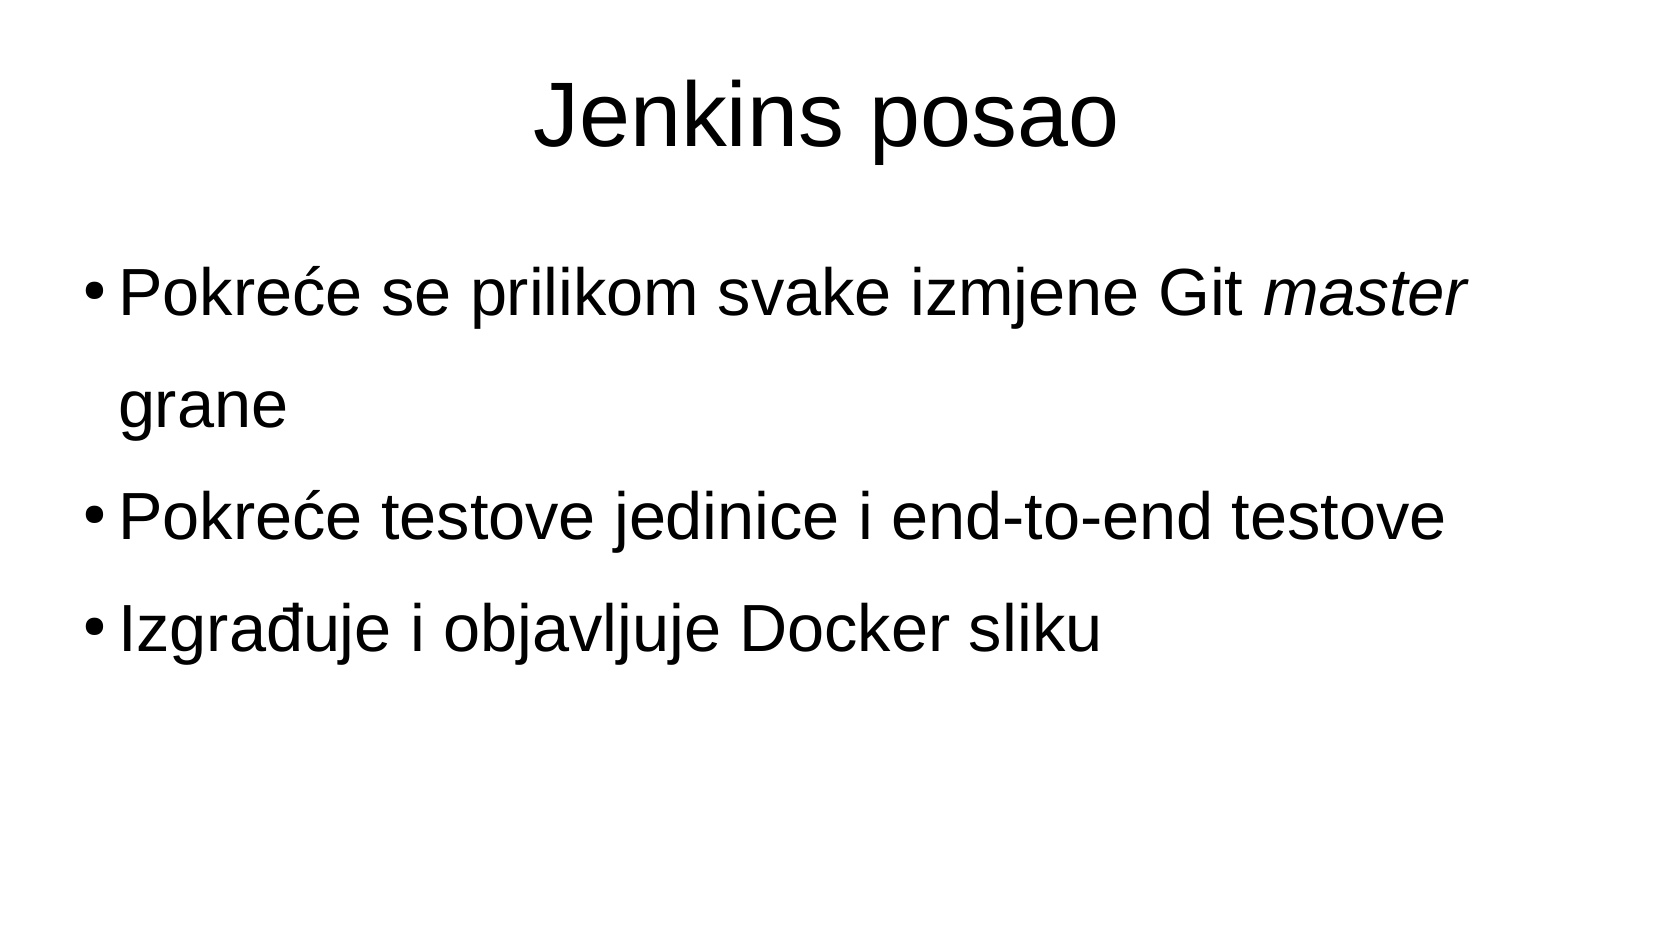

# Jenkins posao
Pokreće se prilikom svake izmjene Git master grane
Pokreće testove jedinice i end-to-end testove
Izgrađuje i objavljuje Docker sliku